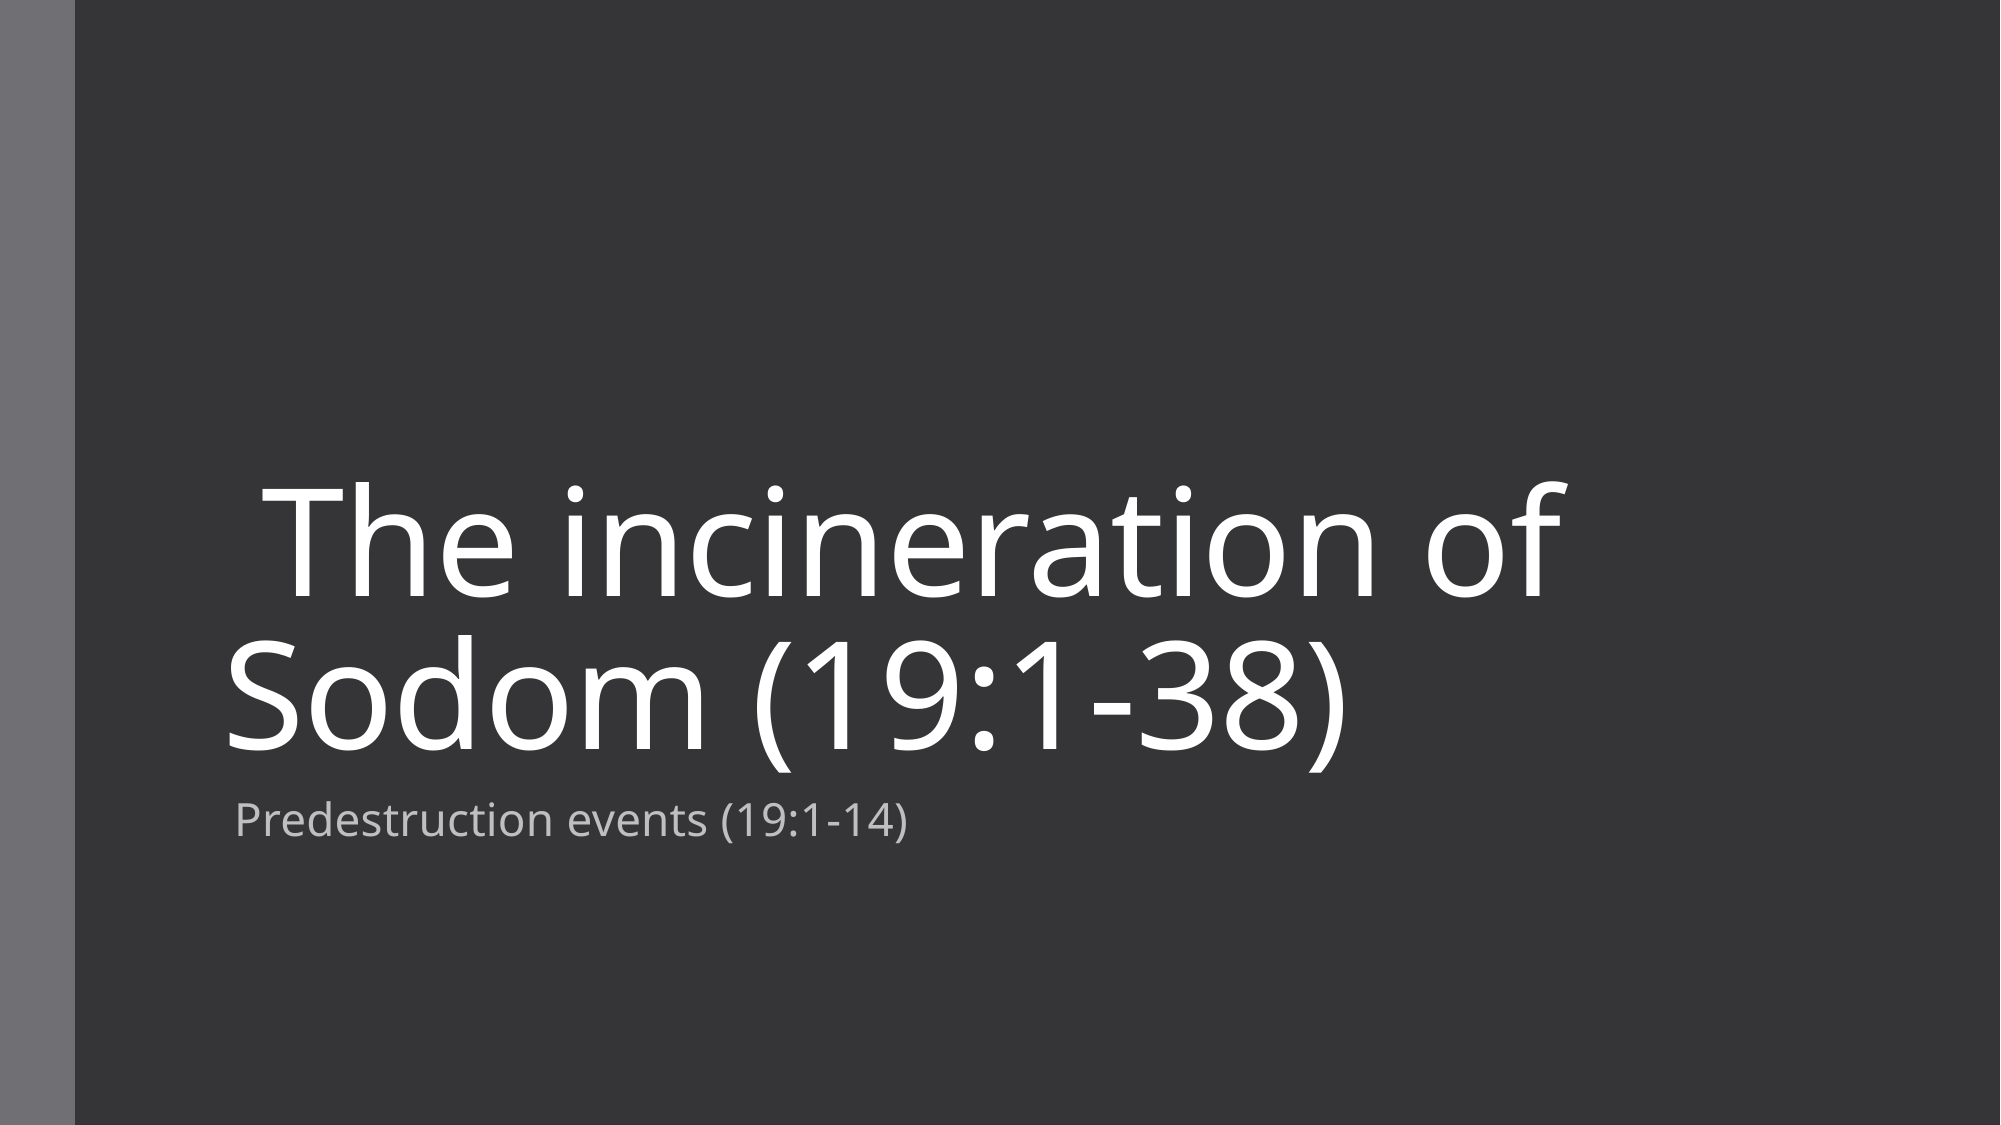

# The incineration of Sodom (19:1-38)
 Predestruction events (19:1-14)